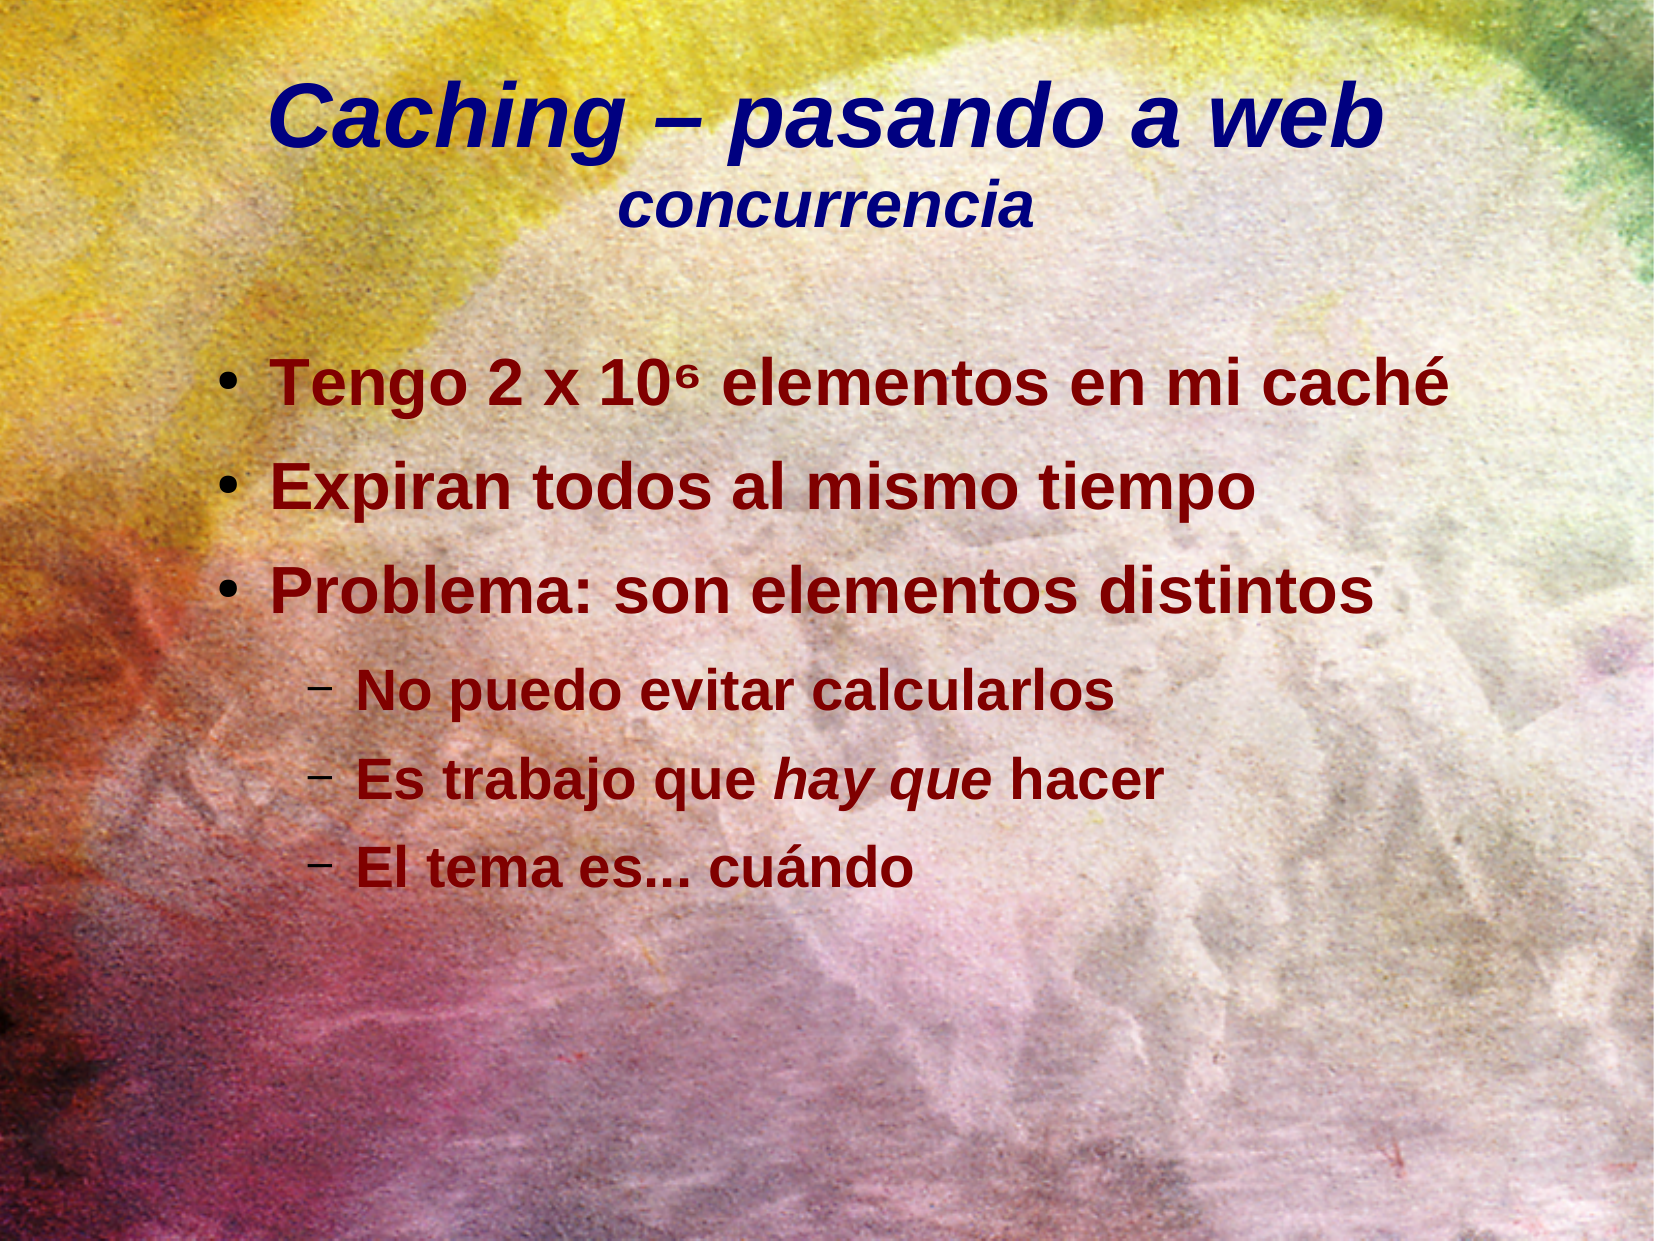

# Caching – pasando a web concurrencia
Tengo 2 x 10⁶ elementos en mi caché
Expiran todos al mismo tiempo
Problema: son elementos distintos
No puedo evitar calcularlos
Es trabajo que hay que hacer
El tema es... cuándo